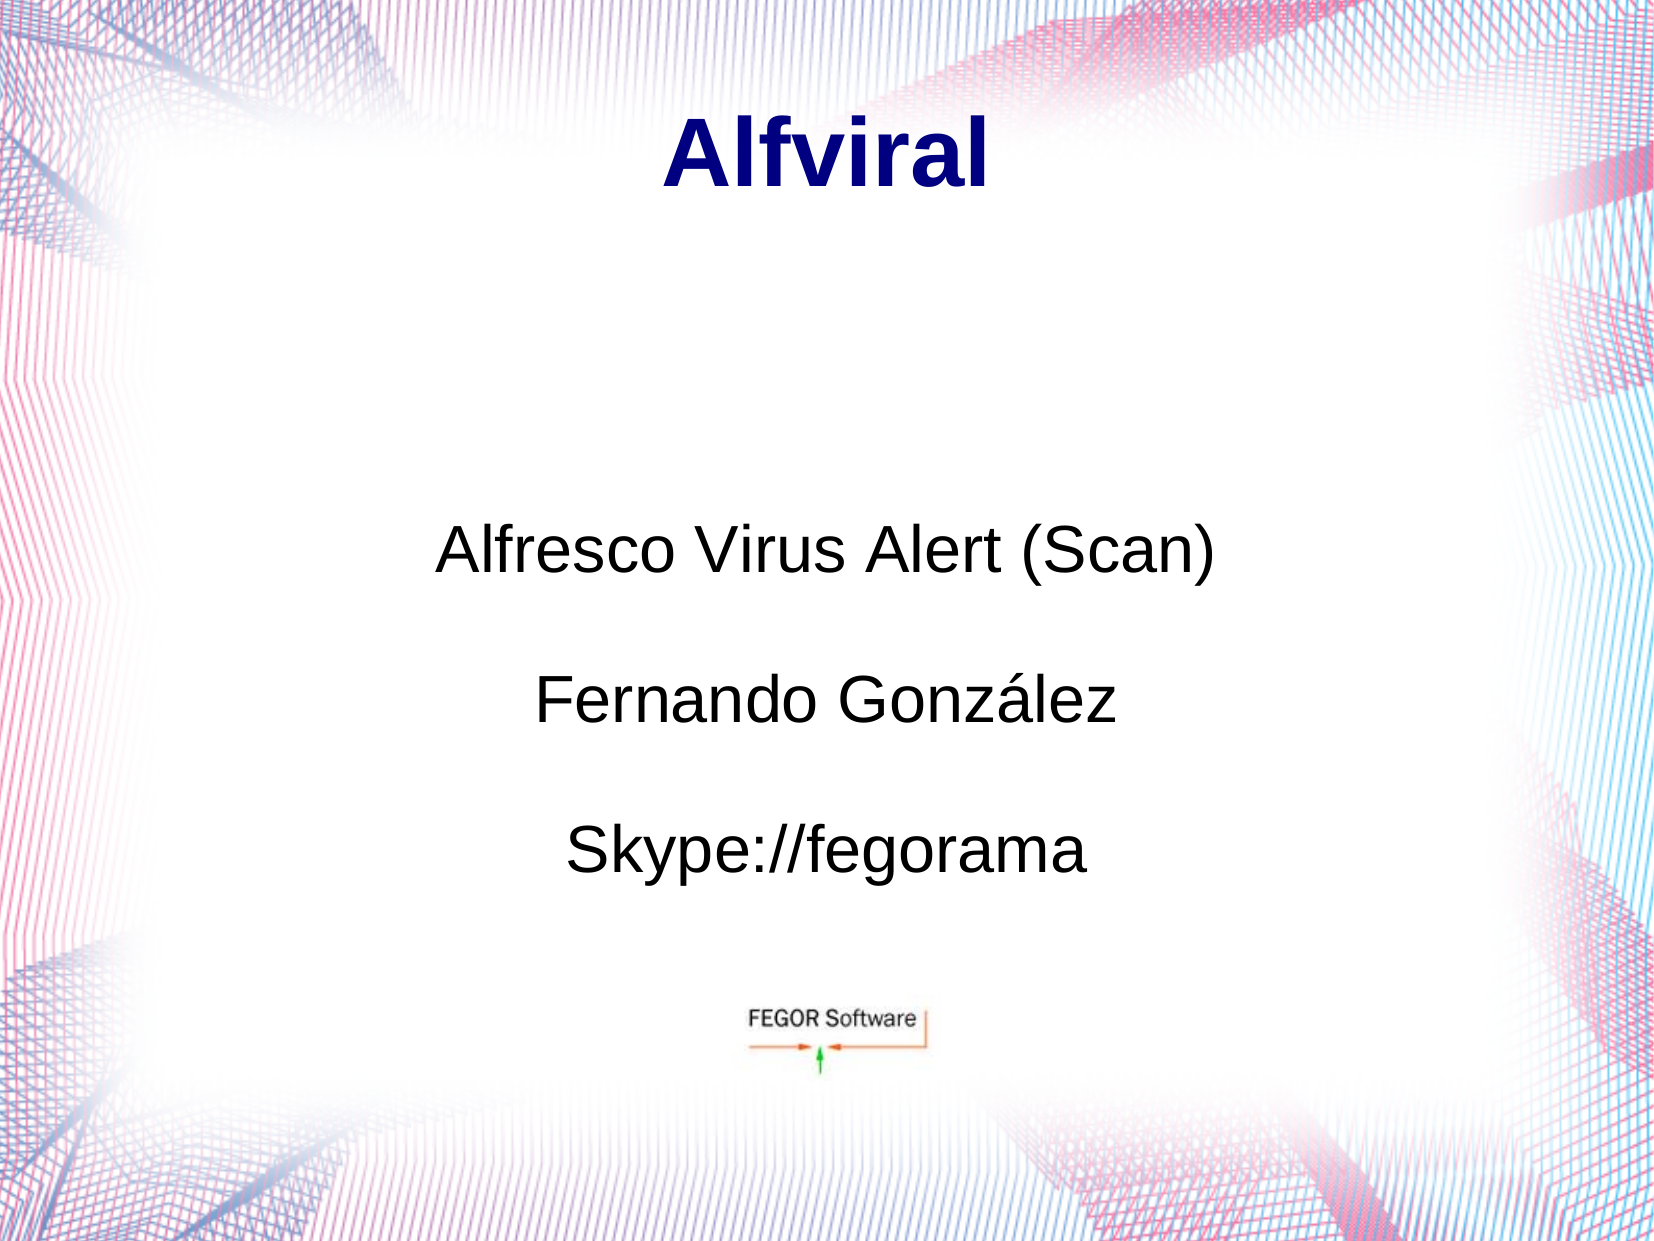

# Alfviral
Alfresco Virus Alert (Scan)
Fernando González
Skype://fegorama